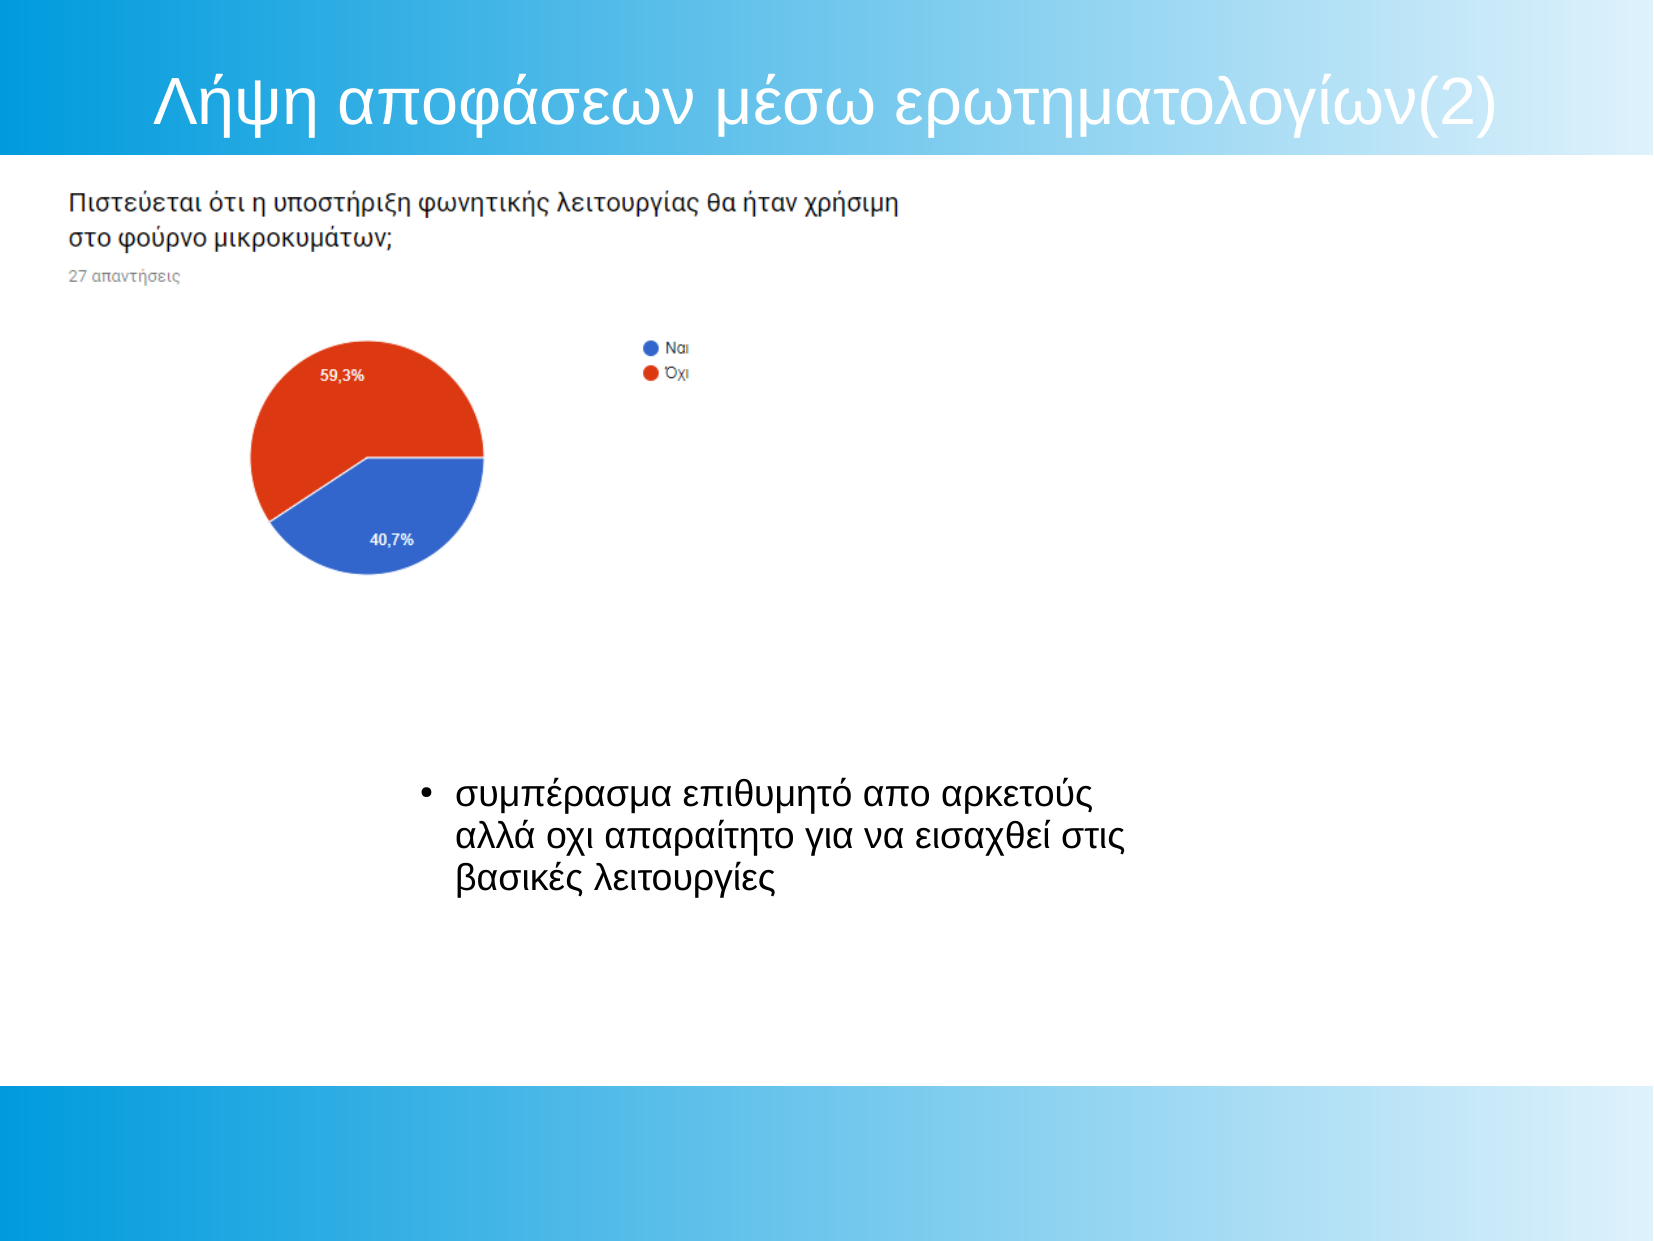

# Λήψη αποφάσεων μέσω ερωτηματολογίων(2)
συμπέρασμα επιθυμητό απο αρκετούς αλλά οχι απαραίτητο για να εισαχθεί στις βασικές λειτουργίες